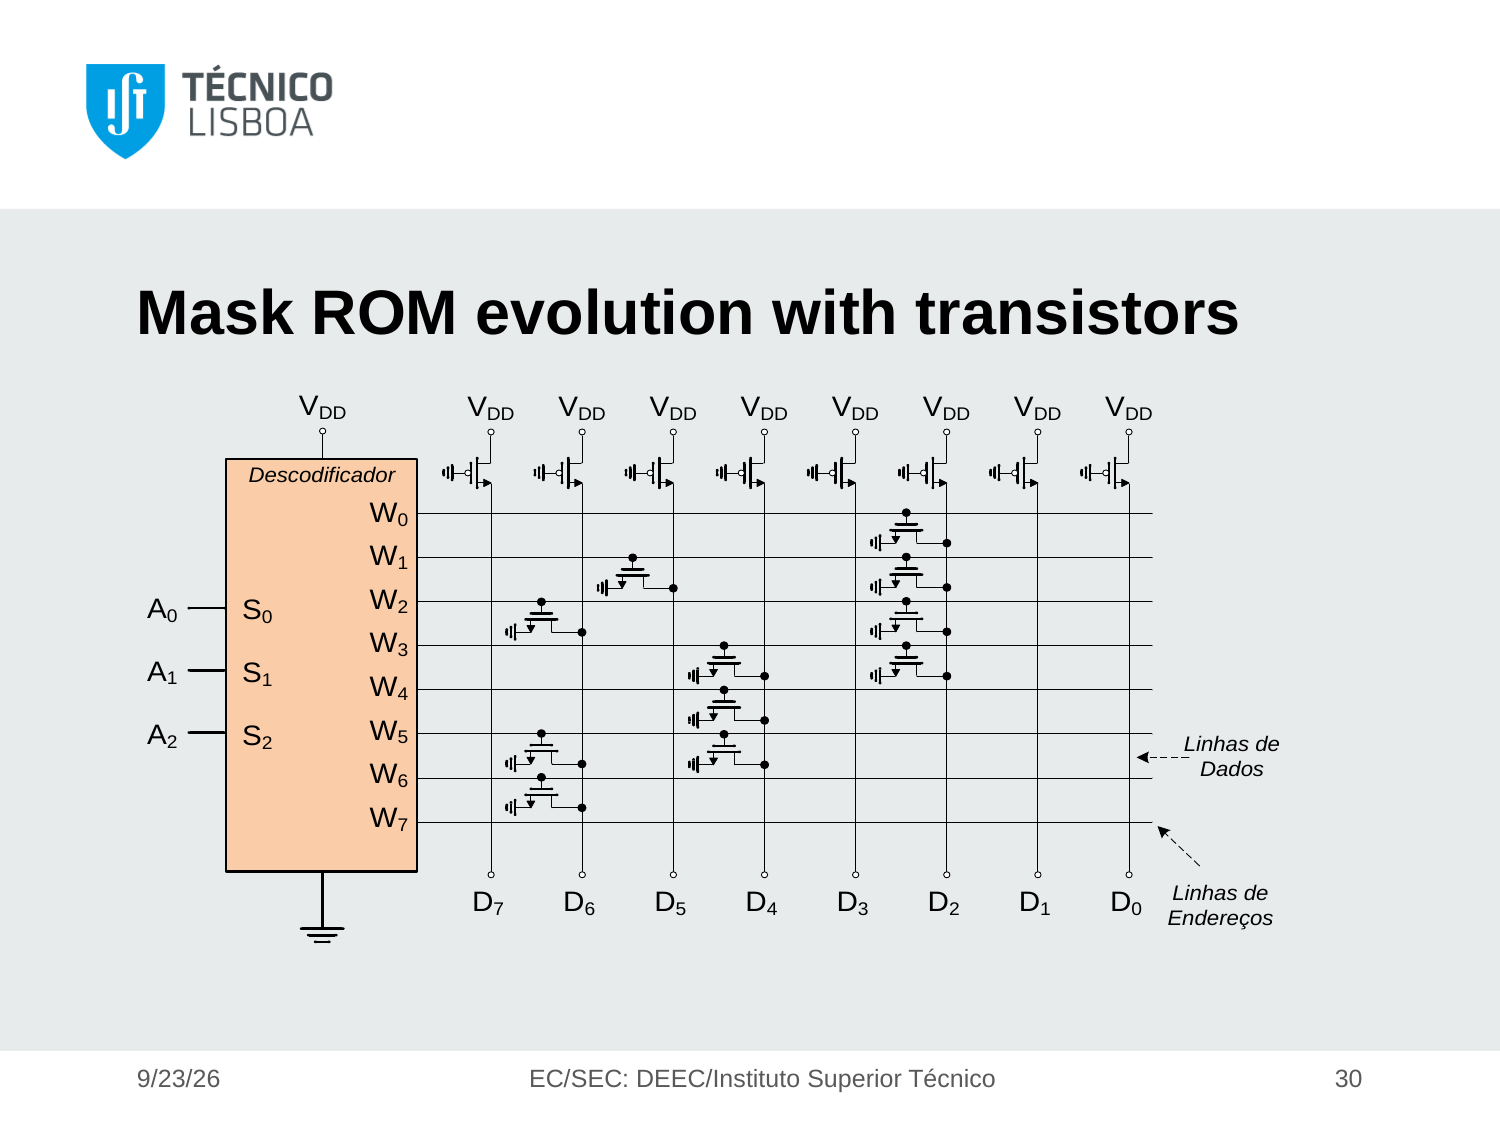

# Mask ROM evolution with transistors
EC/SEC: DEEC/Instituto Superior Técnico